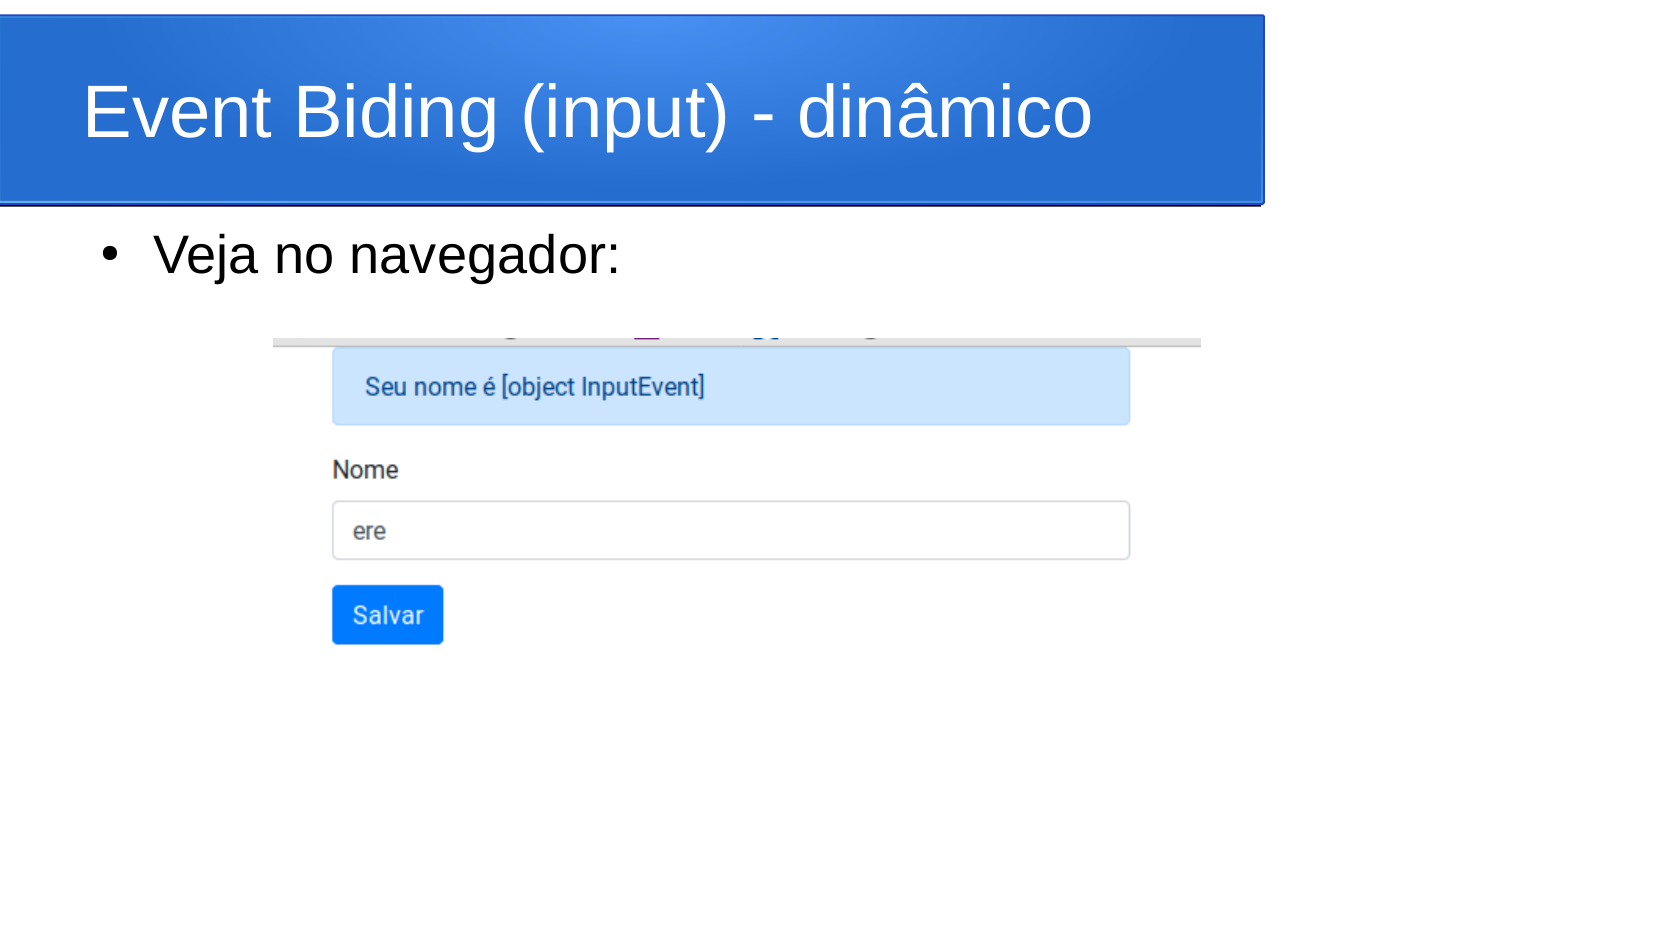

# Event Biding (input) - dinâmico
Veja no navegador: